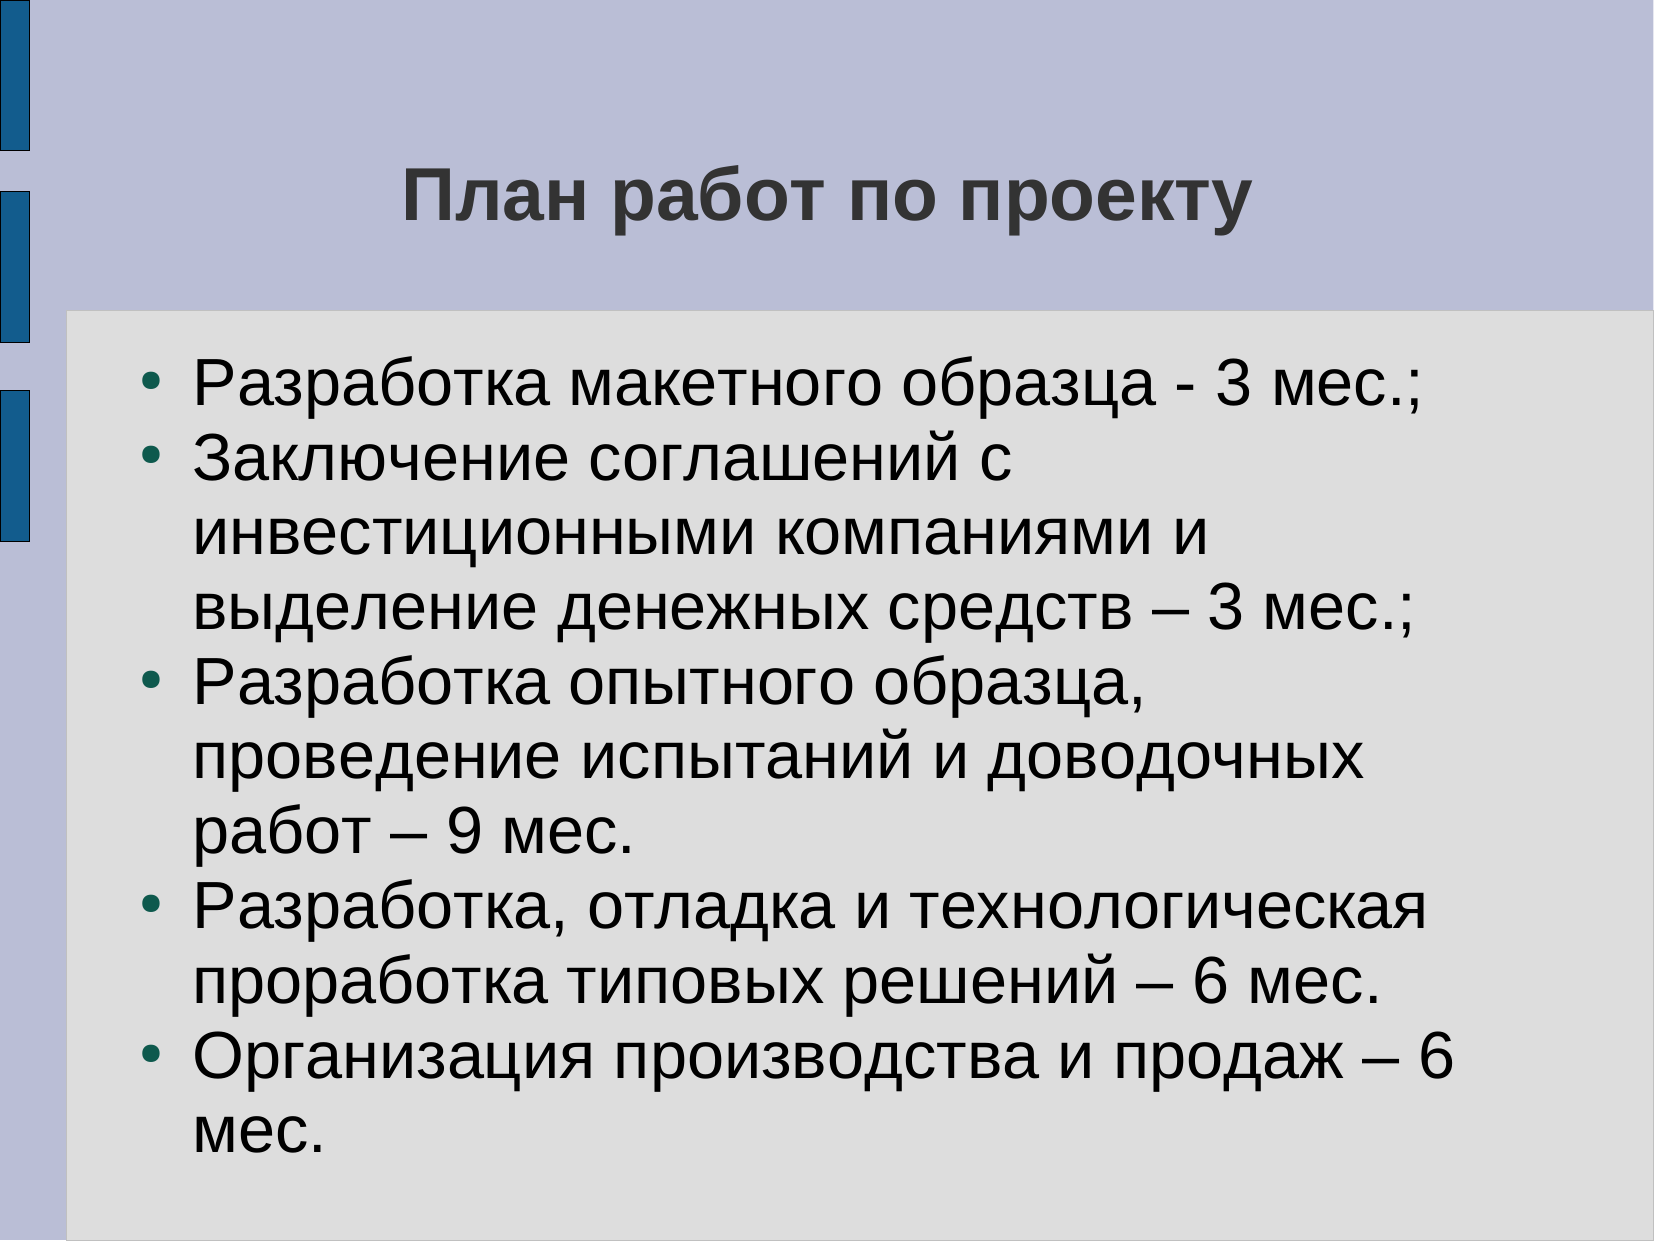

# План работ по проекту
Разработка макетного образца - 3 мес.;
Заключение соглашений с инвестиционными компаниями и выделение денежных средств – 3 мес.;
Разработка опытного образца, проведение испытаний и доводочных работ – 9 мес.
Разработка, отладка и технологическая проработка типовых решений – 6 мес.
Организация производства и продаж – 6 мес.